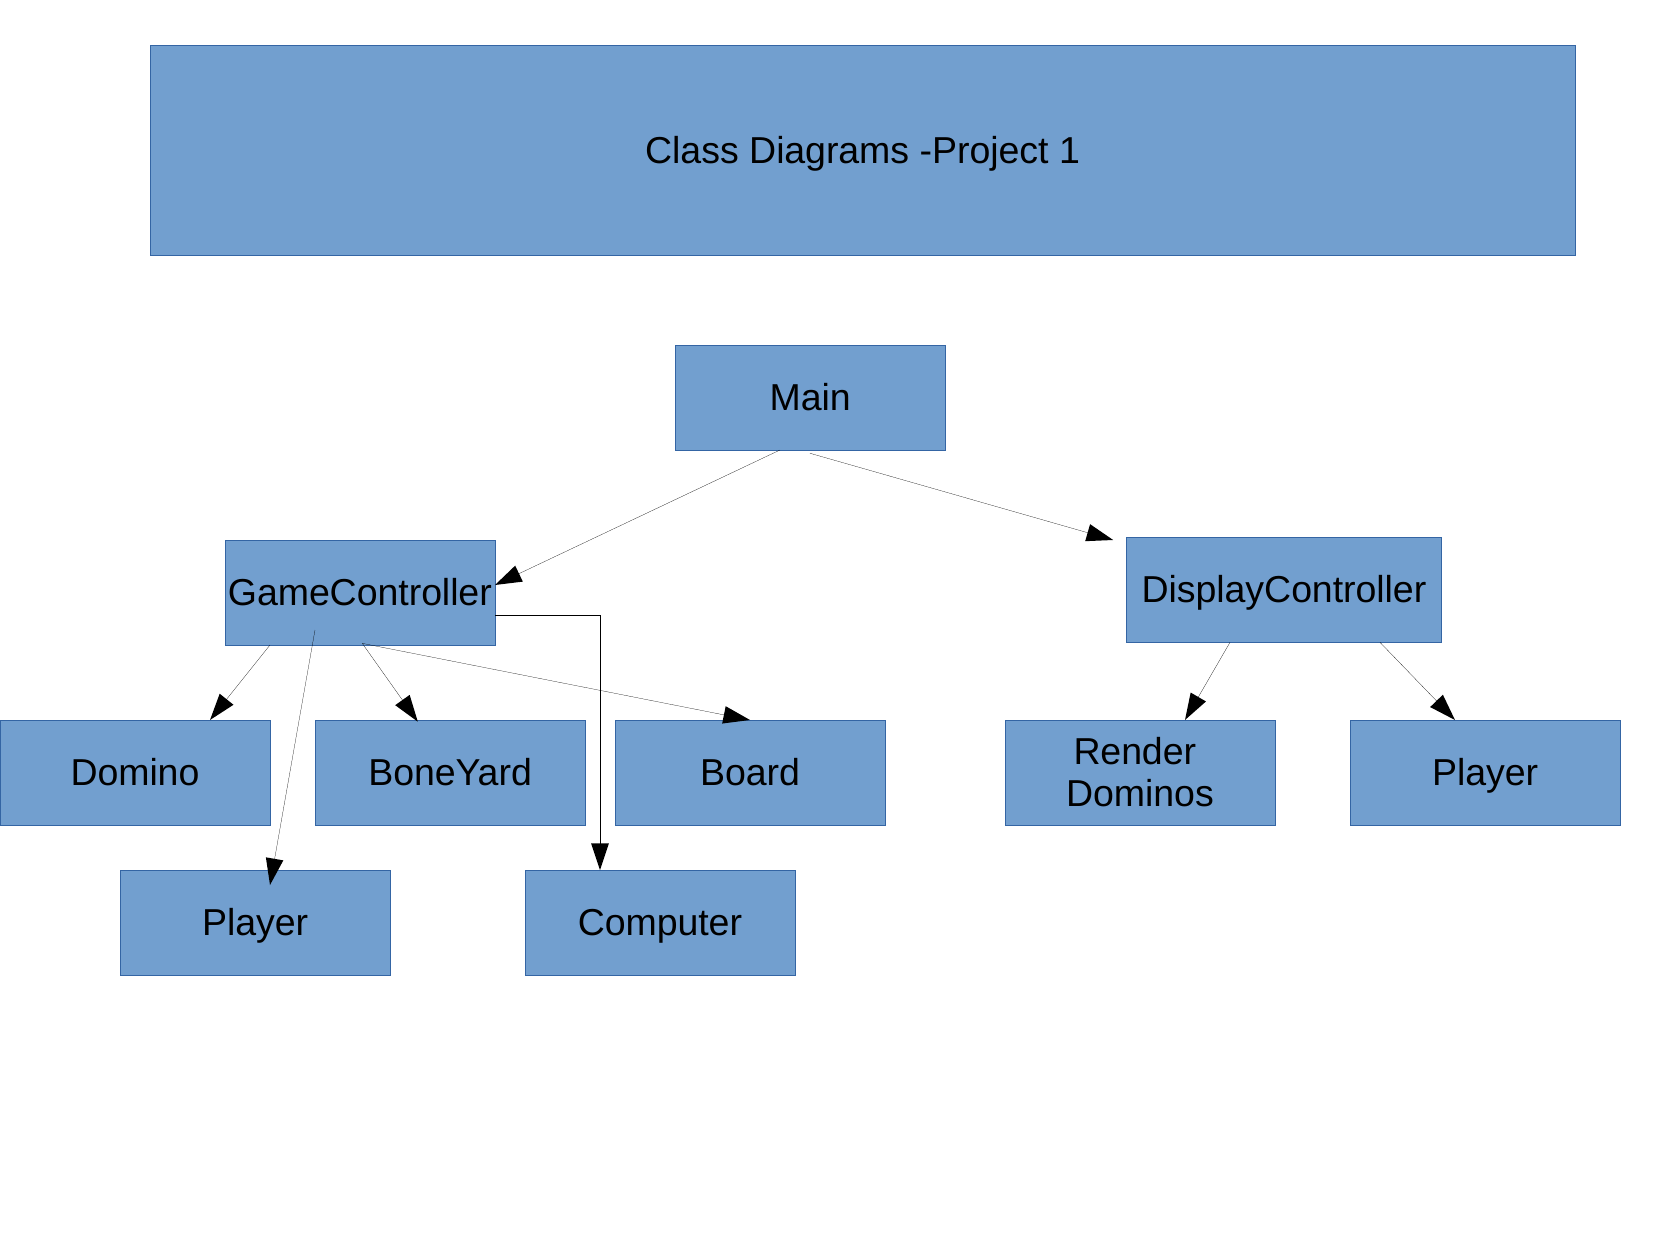

Class Diagrams -Project 1
Main
DisplayController
GameController
Domino
BoneYard
Board
Render
Dominos
Player
Player
Computer